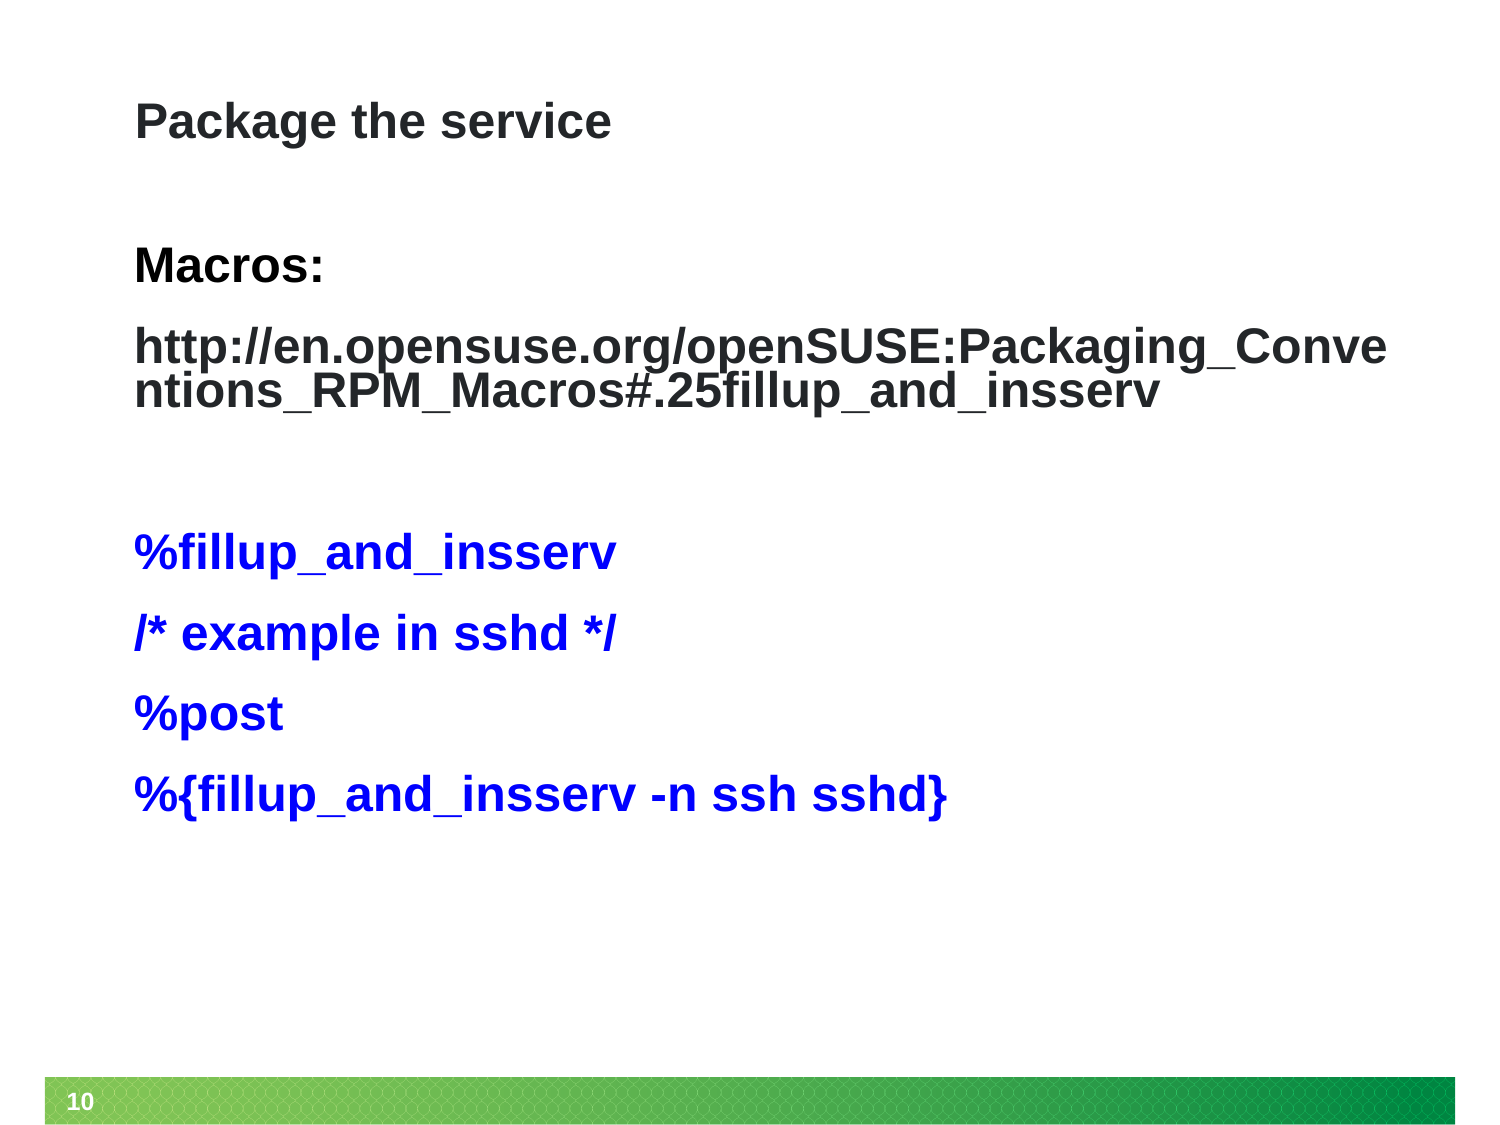

# Package the service
Macros:
http://en.opensuse.org/openSUSE:Packaging_Conventions_RPM_Macros#.25fillup_and_insserv
%fillup_and_insserv
/* example in sshd */
%post
%{fillup_and_insserv -n ssh sshd}